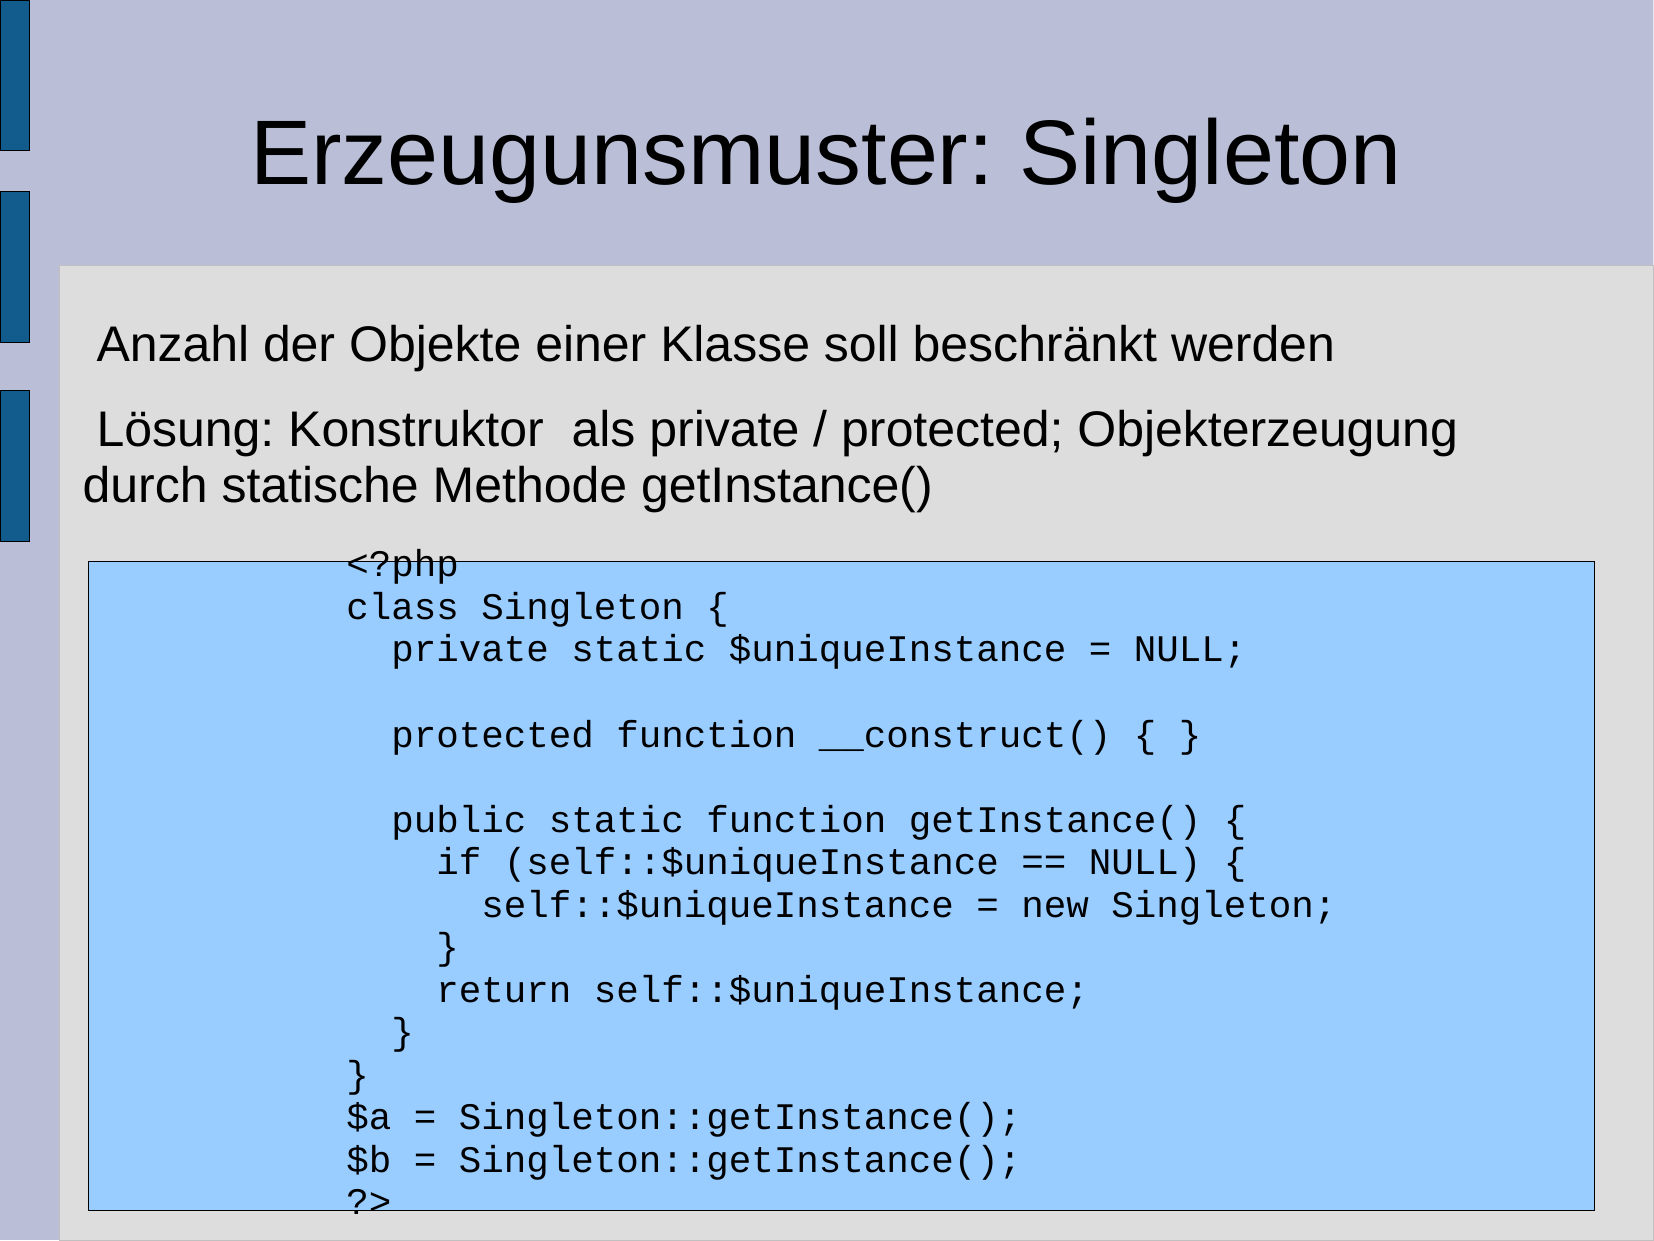

# Erzeugunsmuster: Singleton
 Anzahl der Objekte einer Klasse soll beschränkt werden
 Lösung: Konstruktor als private / protected; Objekterzeugung durch statische Methode getInstance()
<?php
class Singleton {
 private static $uniqueInstance = NULL;
 protected function __construct() { }
 public static function getInstance() {
 if (self::$uniqueInstance == NULL) {
 self::$uniqueInstance = new Singleton;
 }
 return self::$uniqueInstance;
 }
}
$a = Singleton::getInstance();
$b = Singleton::getInstance();
?>